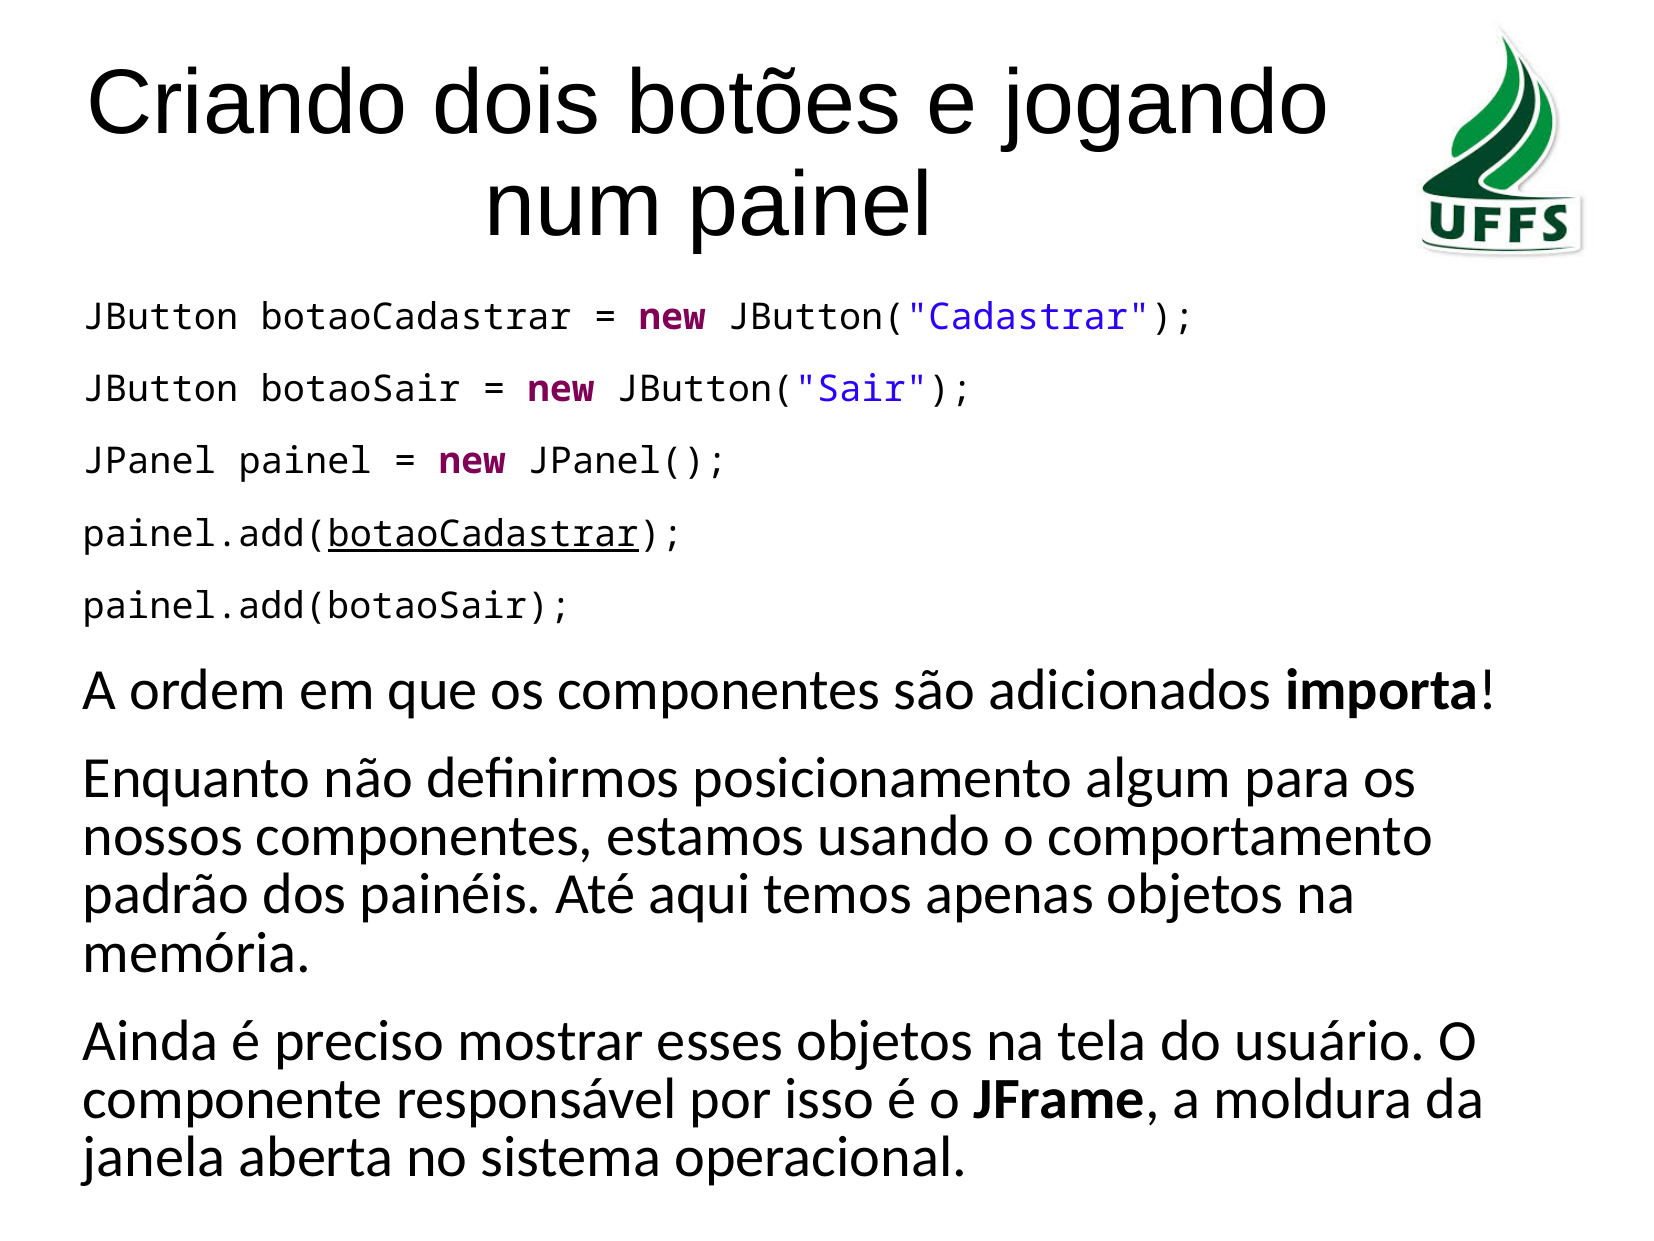

# Criando dois botões e jogando num painel
JButton botaoCadastrar = new JButton("Cadastrar");
JButton botaoSair = new JButton("Sair");
JPanel painel = new JPanel();
painel.add(botaoCadastrar);
painel.add(botaoSair);
A ordem em que os componentes são adicionados importa!
Enquanto não definirmos posicionamento algum para os nossos componentes, estamos usando o comportamento padrão dos painéis. Até aqui temos apenas objetos na memória.
Ainda é preciso mostrar esses objetos na tela do usuário. O componente responsável por isso é o JFrame, a moldura da janela aberta no sistema operacional.